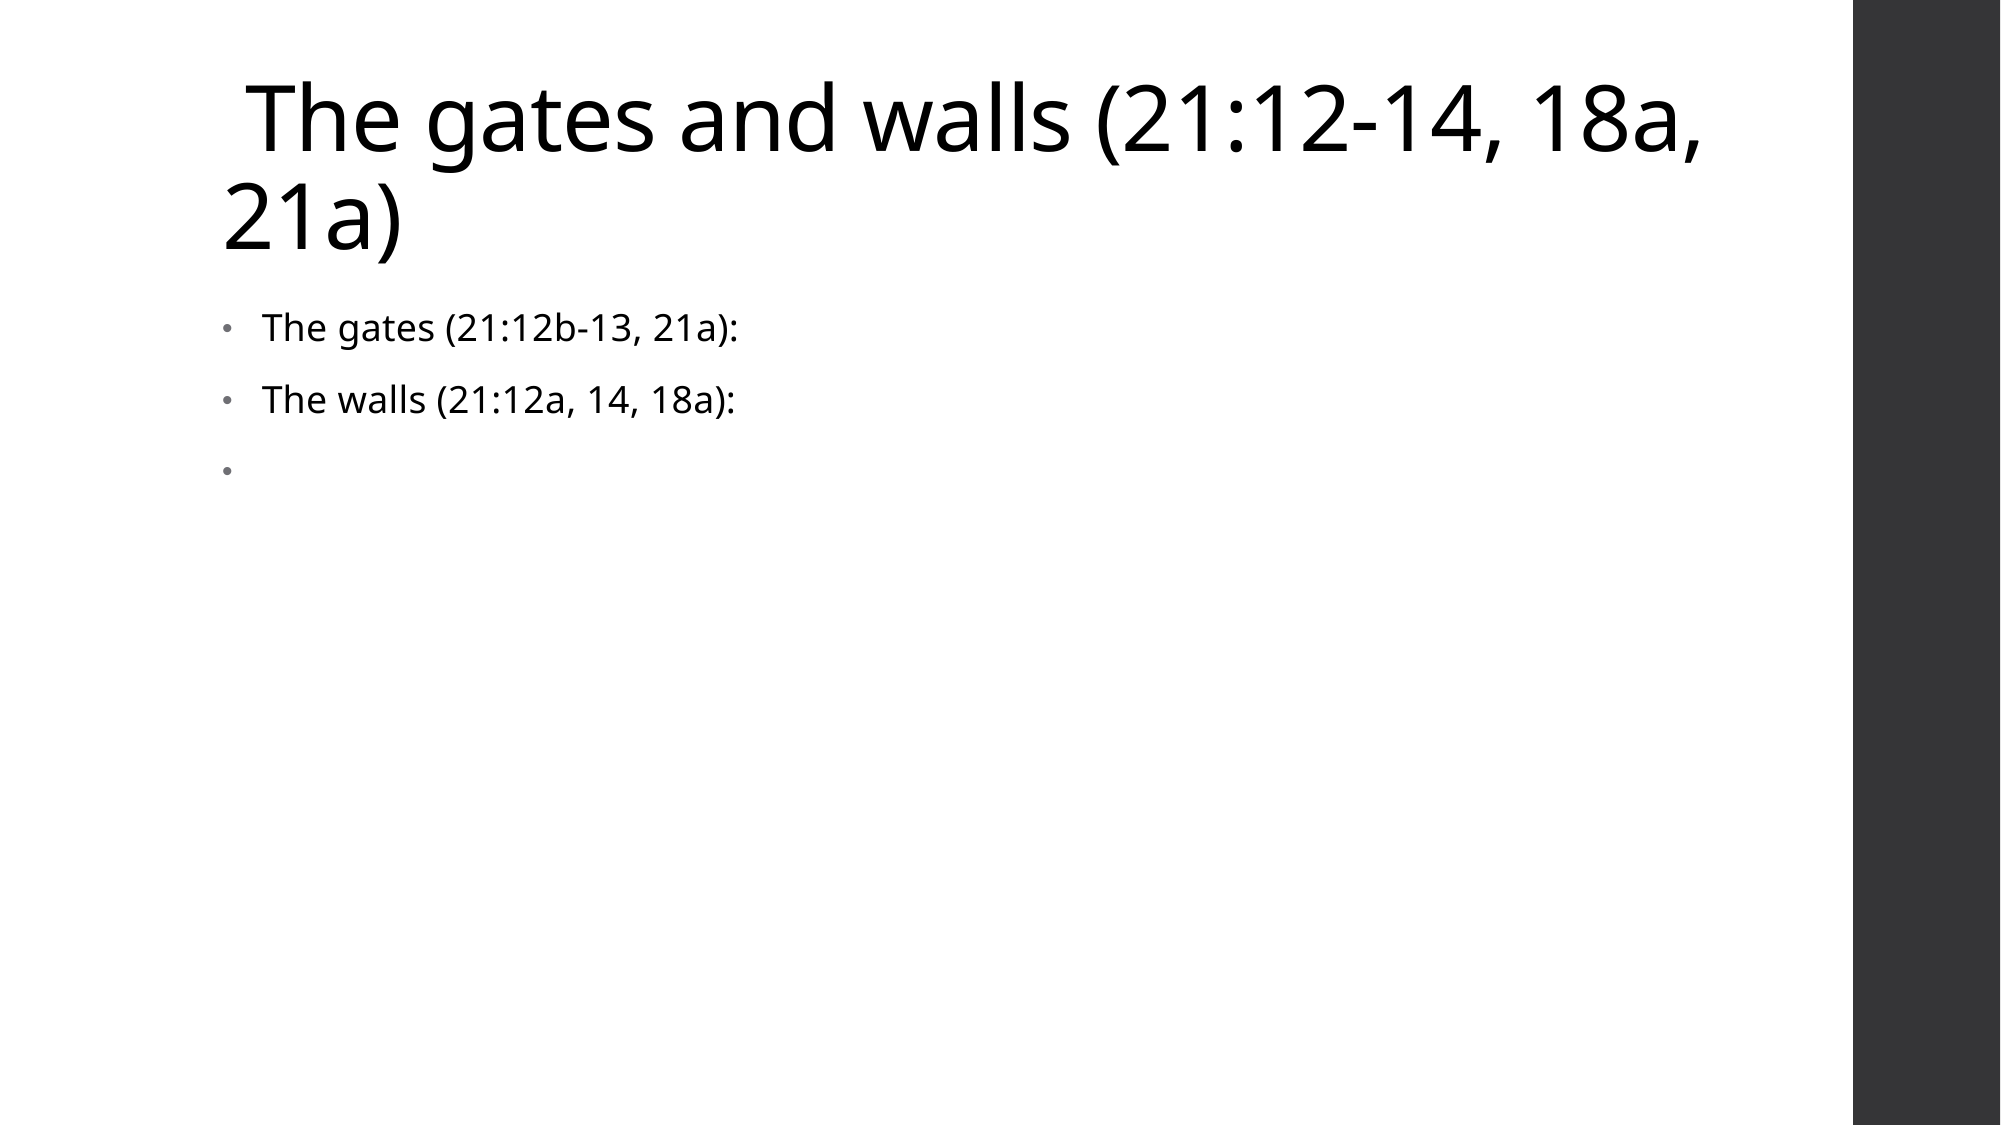

# The gates and walls (21:12-14, 18a, 21a)
 The gates (21:12b-13, 21a):
 The walls (21:12a, 14, 18a):